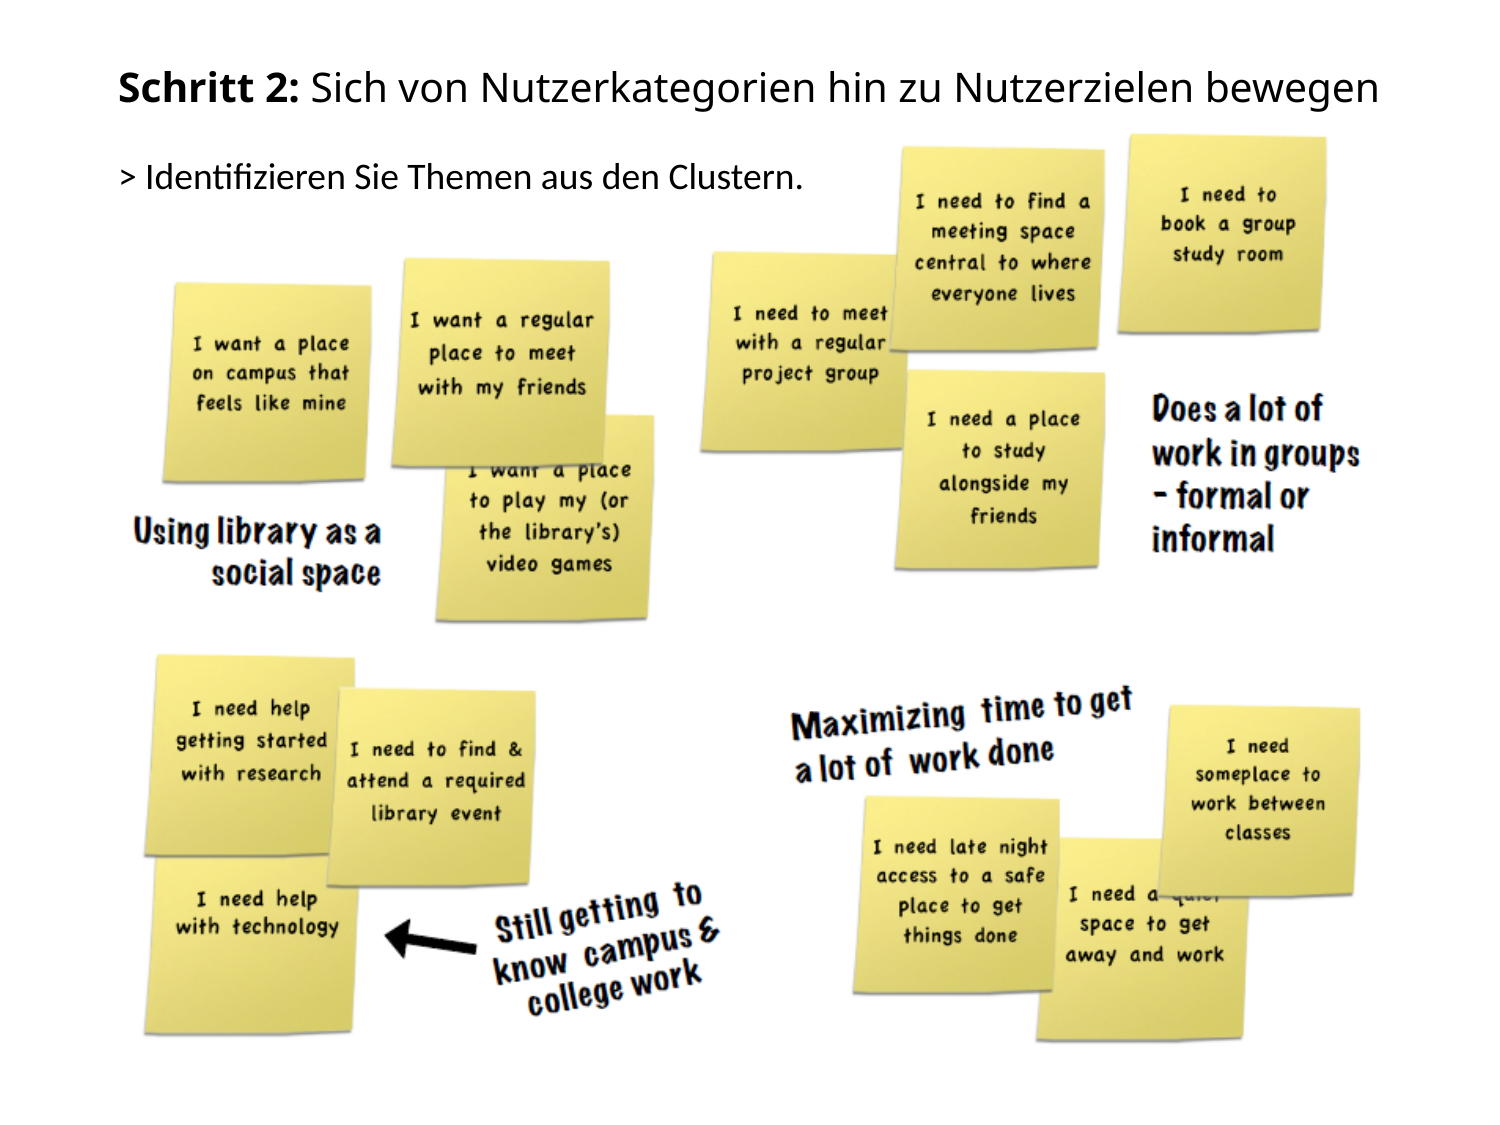

# Schritt 2: Sich von Nutzerkategorien hin zu Nutzerzielen bewegen
> Identifizieren Sie Themen aus den Clustern.